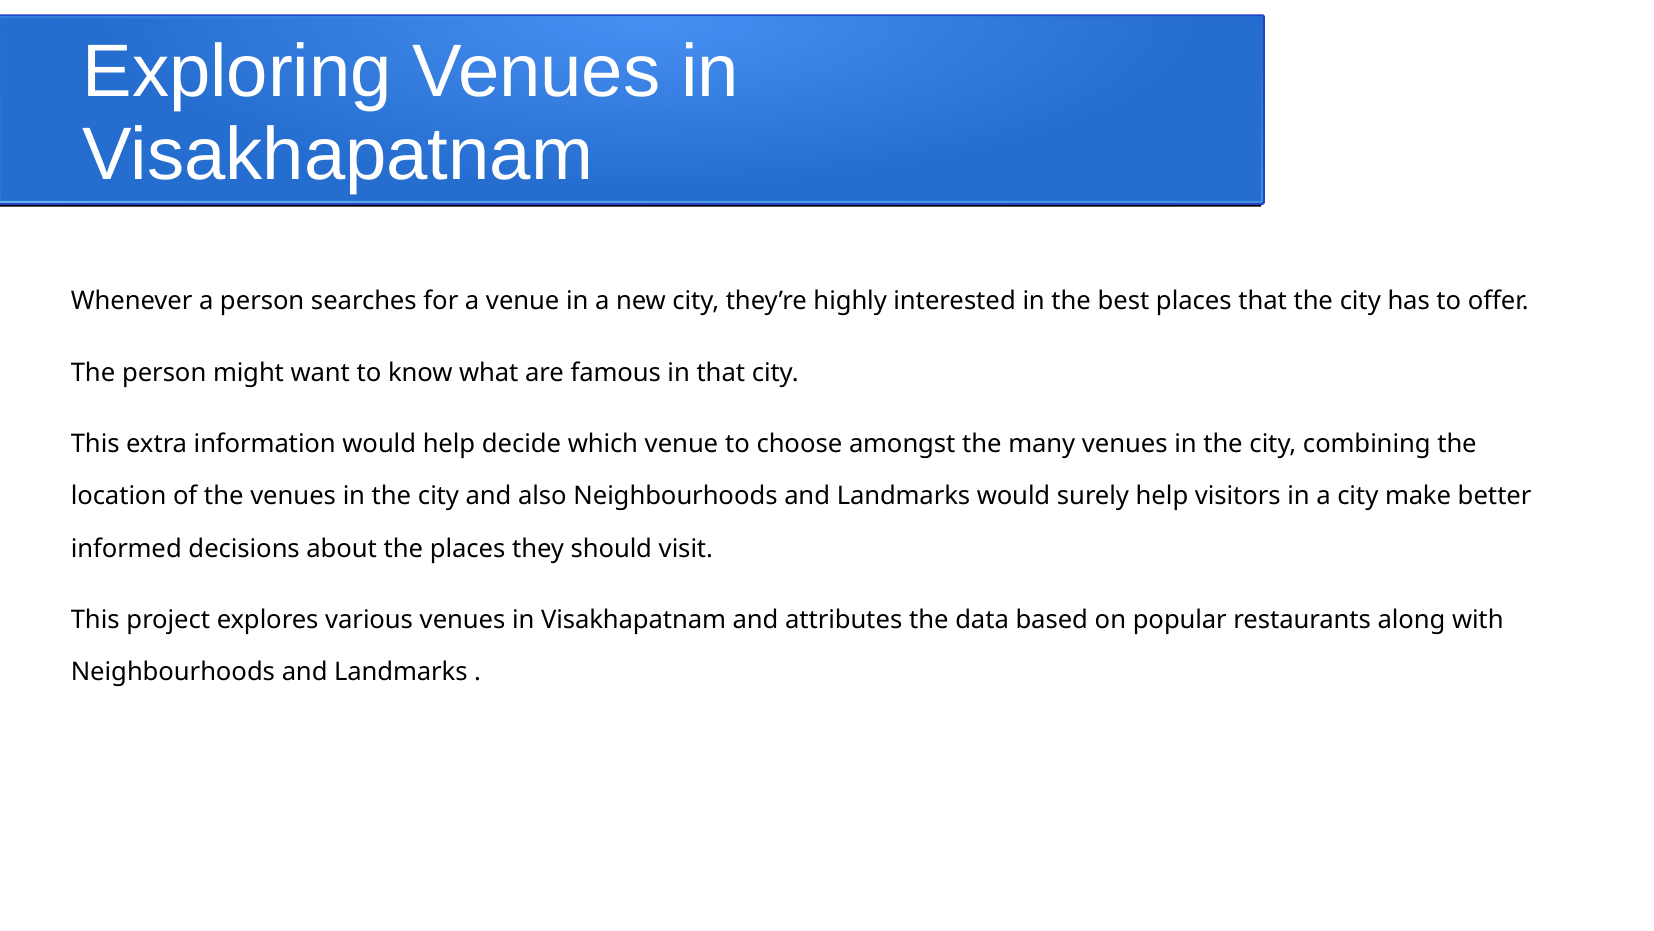

# Exploring Venues in Visakhapatnam
Whenever a person searches for a venue in a new city, they’re highly interested in the best places that the city has to offer.
The person might want to know what are famous in that city.
This extra information would help decide which venue to choose amongst the many venues in the city, combining the location of the venues in the city and also Neighbourhoods and Landmarks would surely help visitors in a city make better informed decisions about the places they should visit.
This project explores various venues in Visakhapatnam and attributes the data based on popular restaurants along with Neighbourhoods and Landmarks .